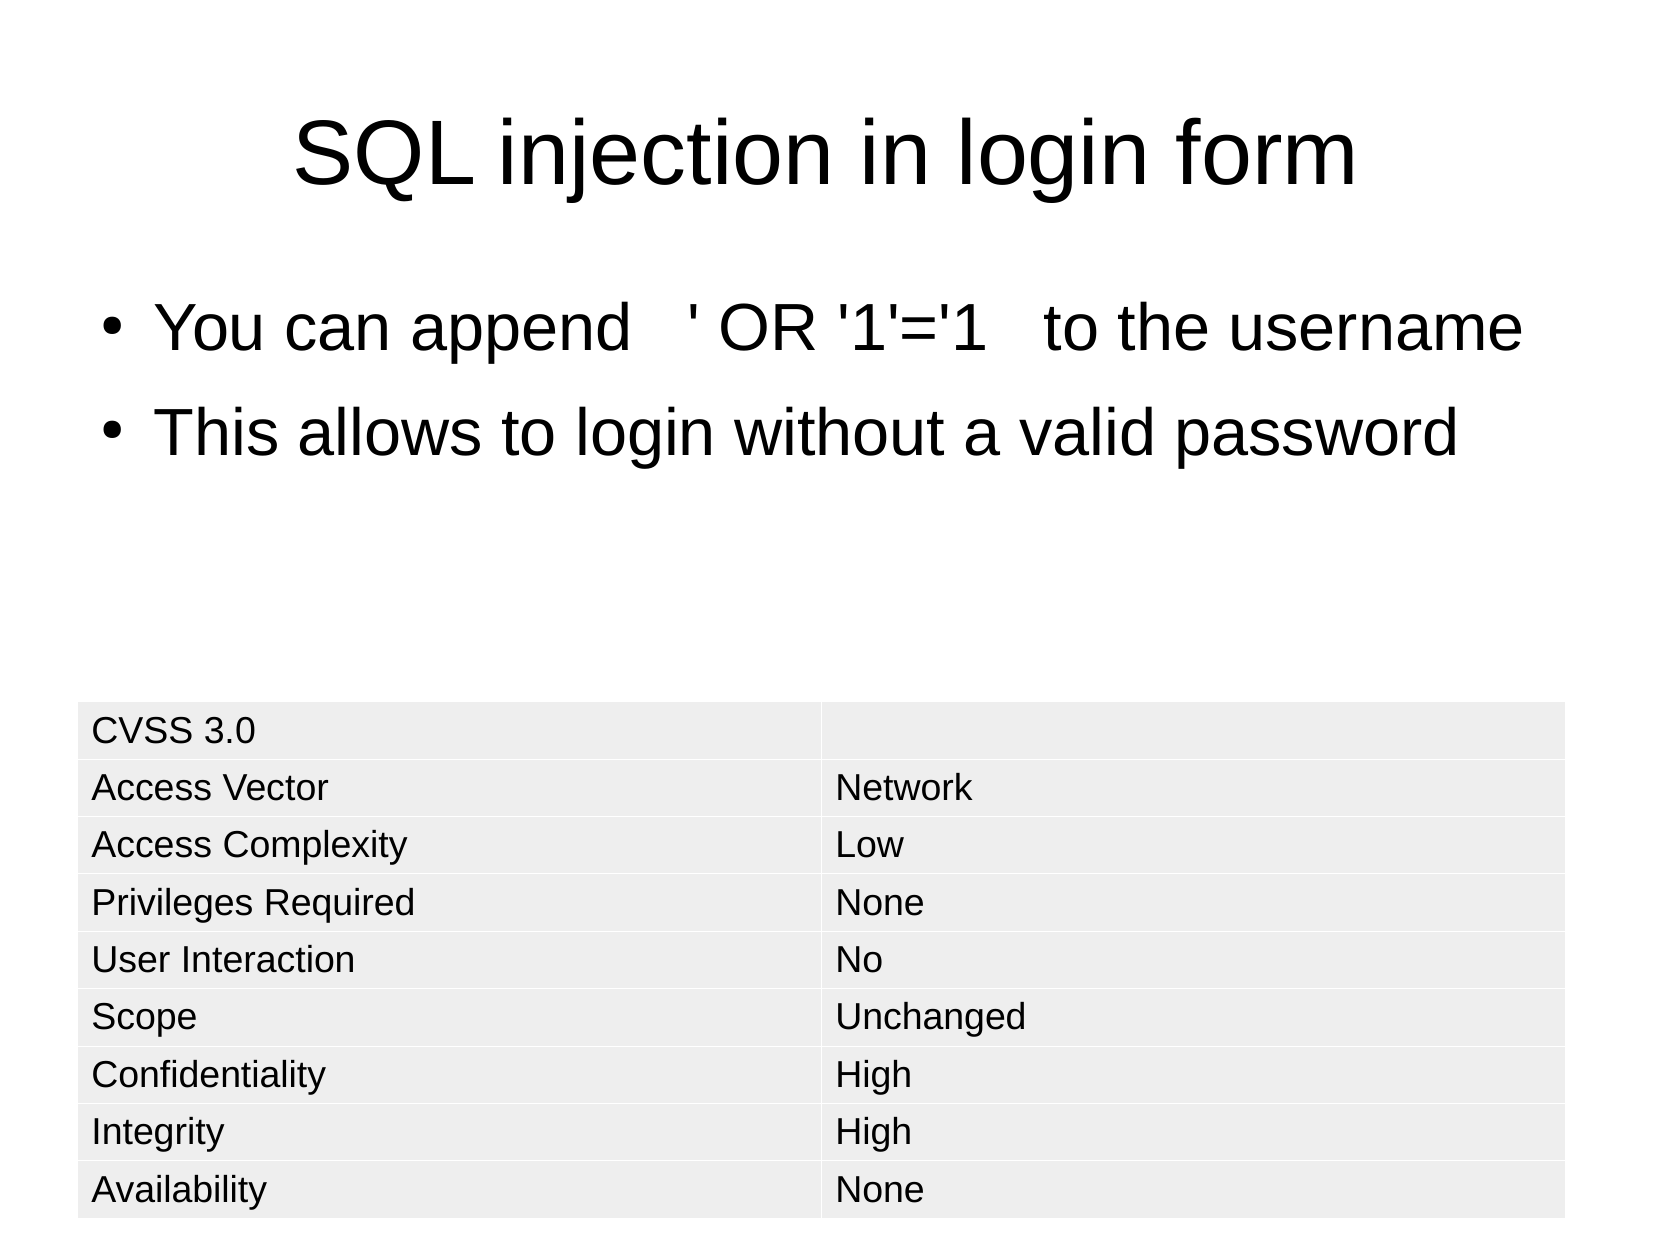

# SQL injection in login form
You can append ' OR '1'='1 to the username
This allows to login without a valid password
| CVSS 3.0 | |
| --- | --- |
| Access Vector | Network |
| Access Complexity | Low |
| Privileges Required | None |
| User Interaction | No |
| Scope | Unchanged |
| Confidentiality | High |
| Integrity | High |
| Availability | None |